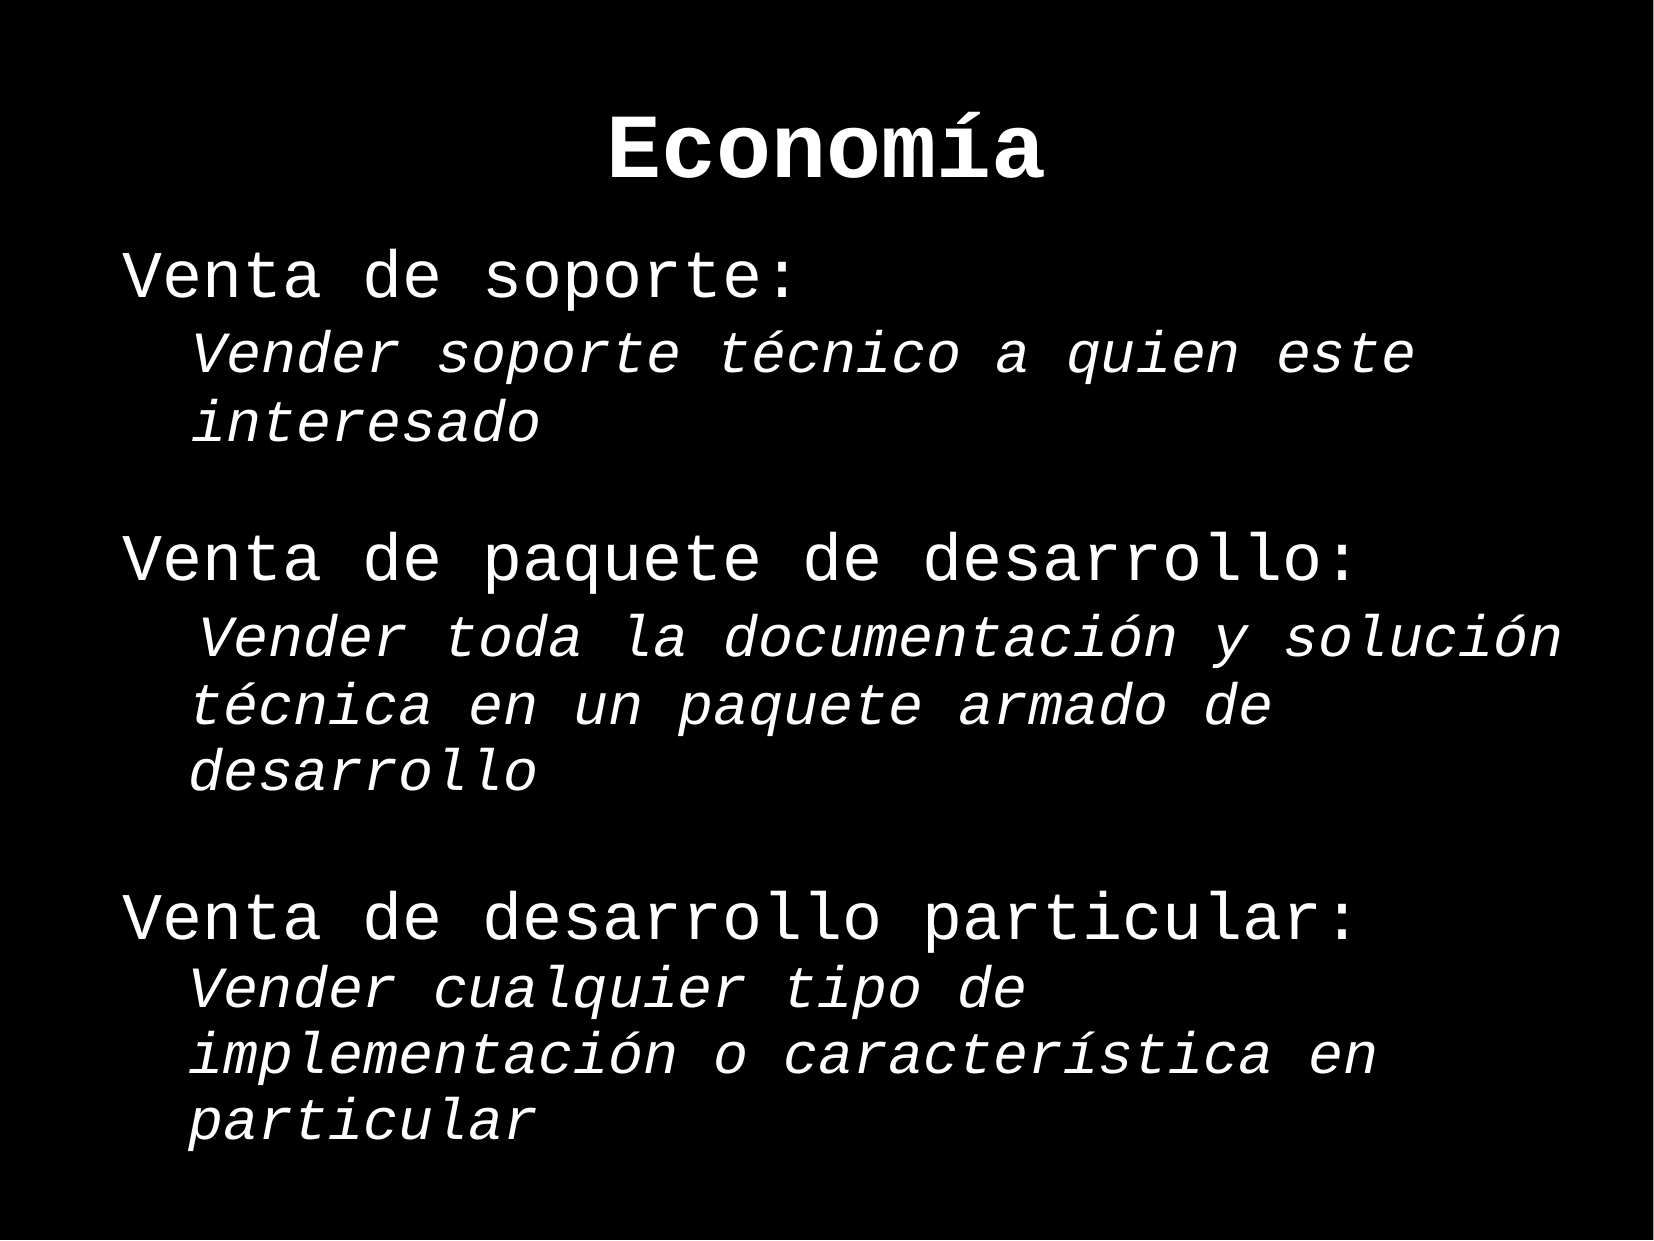

# Economía
 Venta de soporte:
	 Vender soporte técnico a quien este 			 interesado
 Venta de paquete de desarrollo:
 Vender toda la documentación y solución técnica en un paquete armado de 	 desarrollo
 Venta de desarrollo particular:
 Vender cualquier tipo de 				 			 implementación o característica en particular